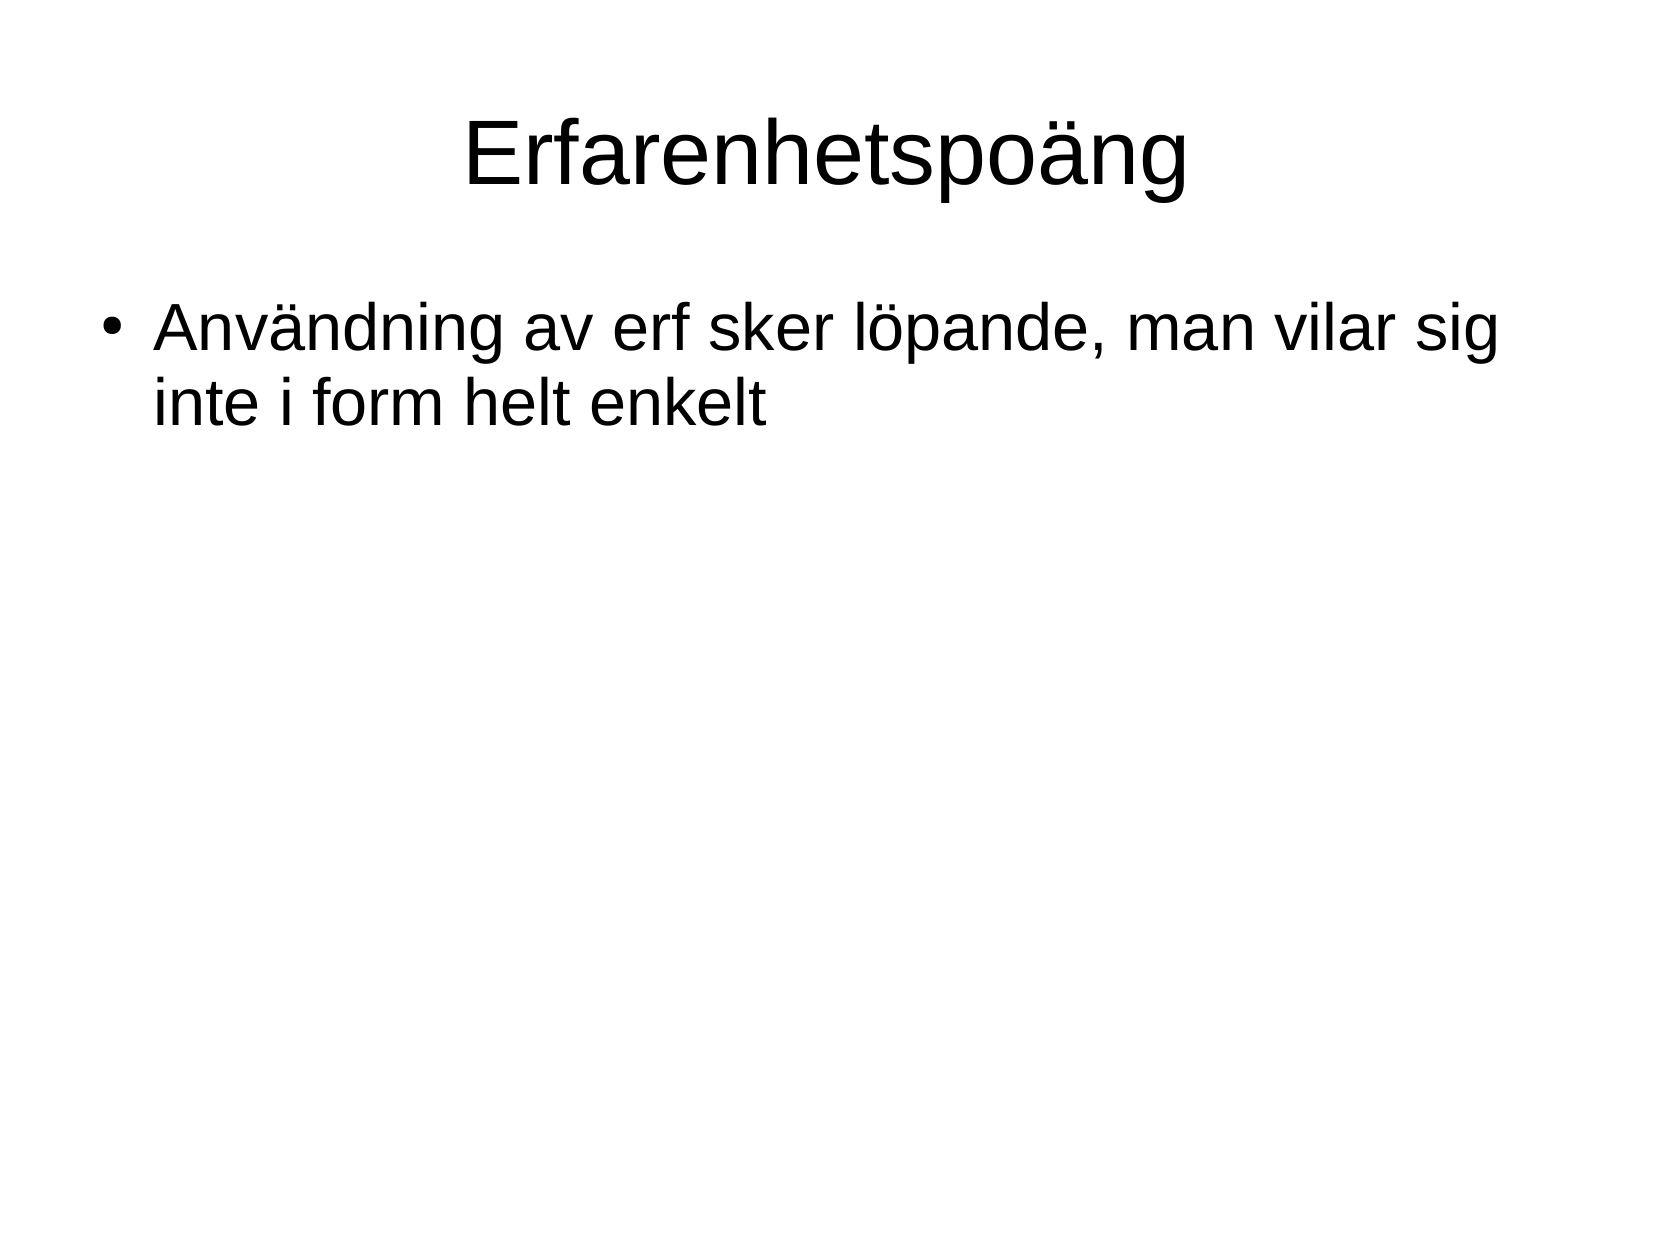

# Erfarenhetspoäng
Användning av erf sker löpande, man vilar sig inte i form helt enkelt